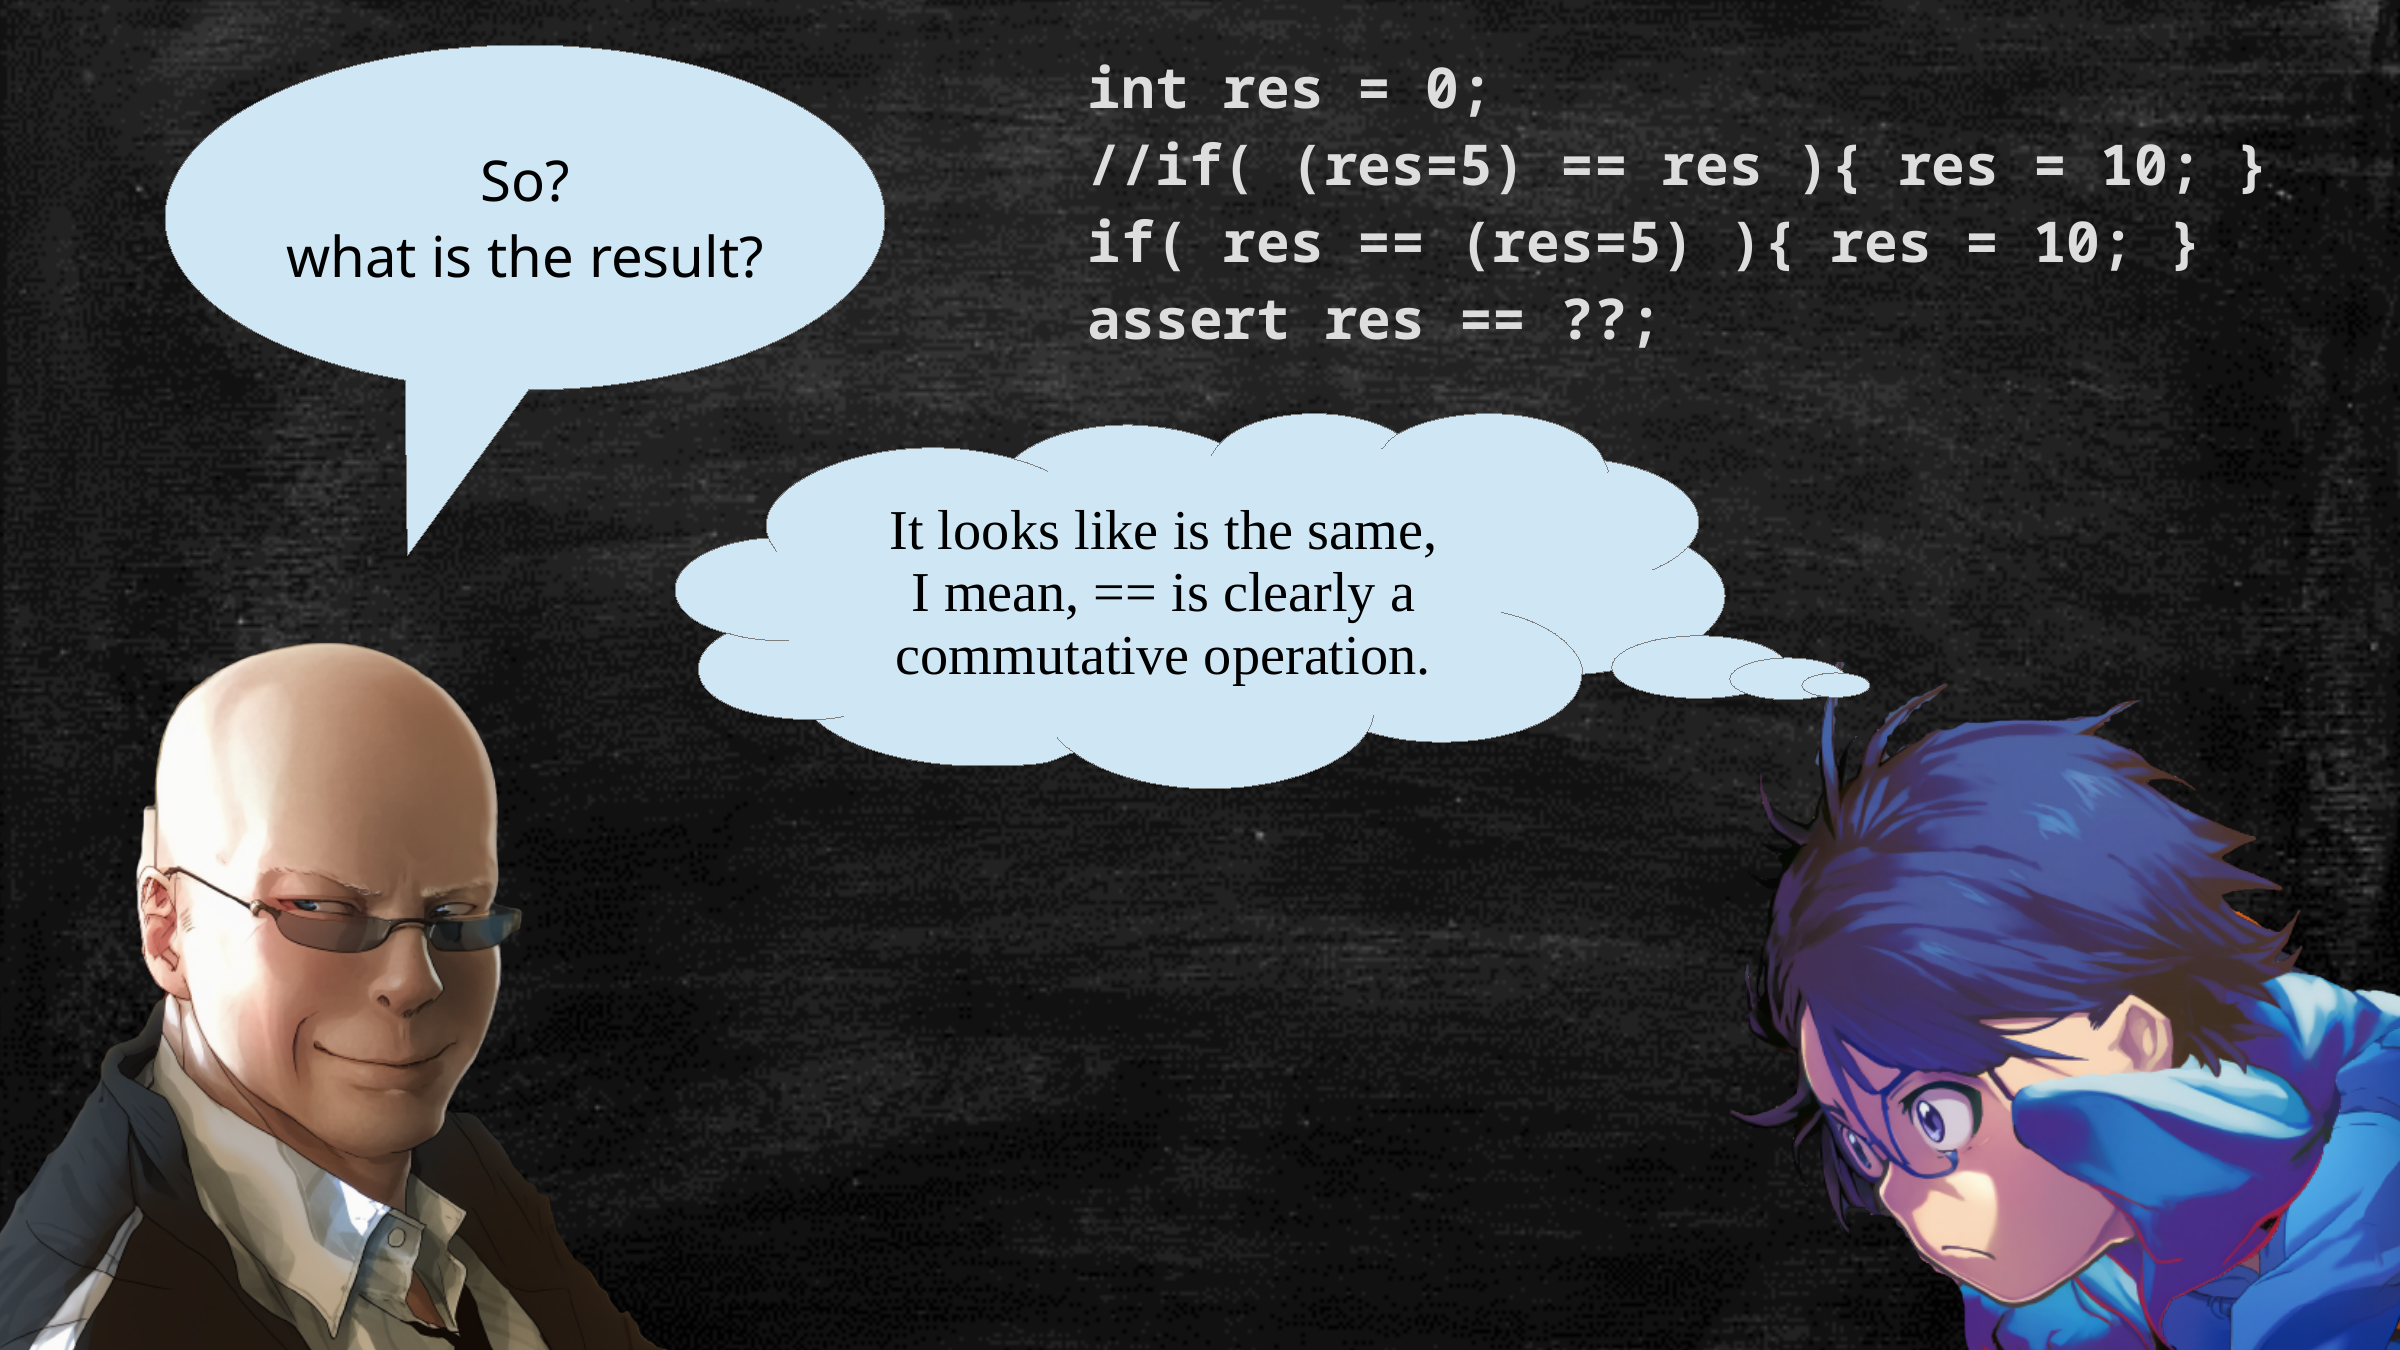

int res = 0;
//if( (res=5) == res ){ res = 10; }
if( res == (res=5) ){ res = 10; }
assert res == ??;
So?
what is the result?
It looks like is the same,
I mean, == is clearly a commutative operation.